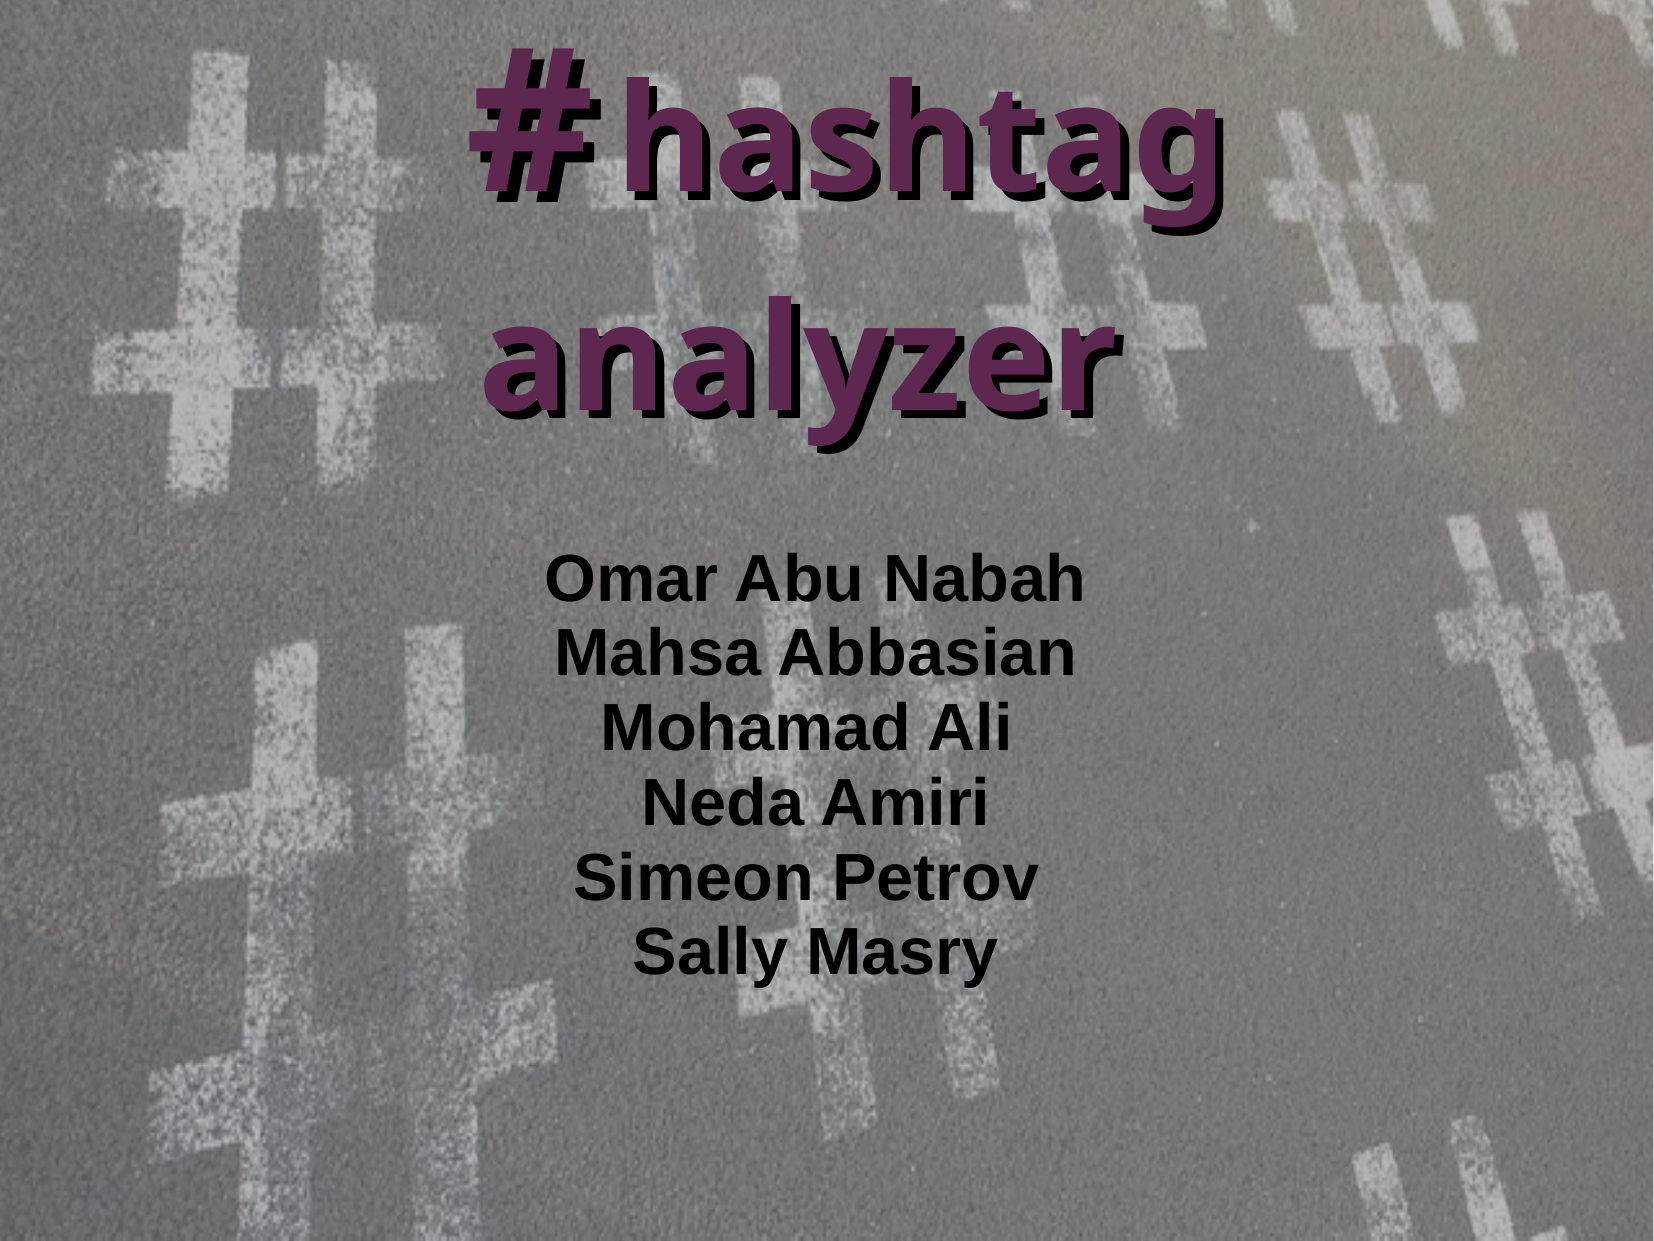

# #	hashtag 	analyzer
Omar Abu Nabah
Mahsa Abbasian
Mohamad Ali
Neda Amiri
Simeon Petrov
Sally Masry